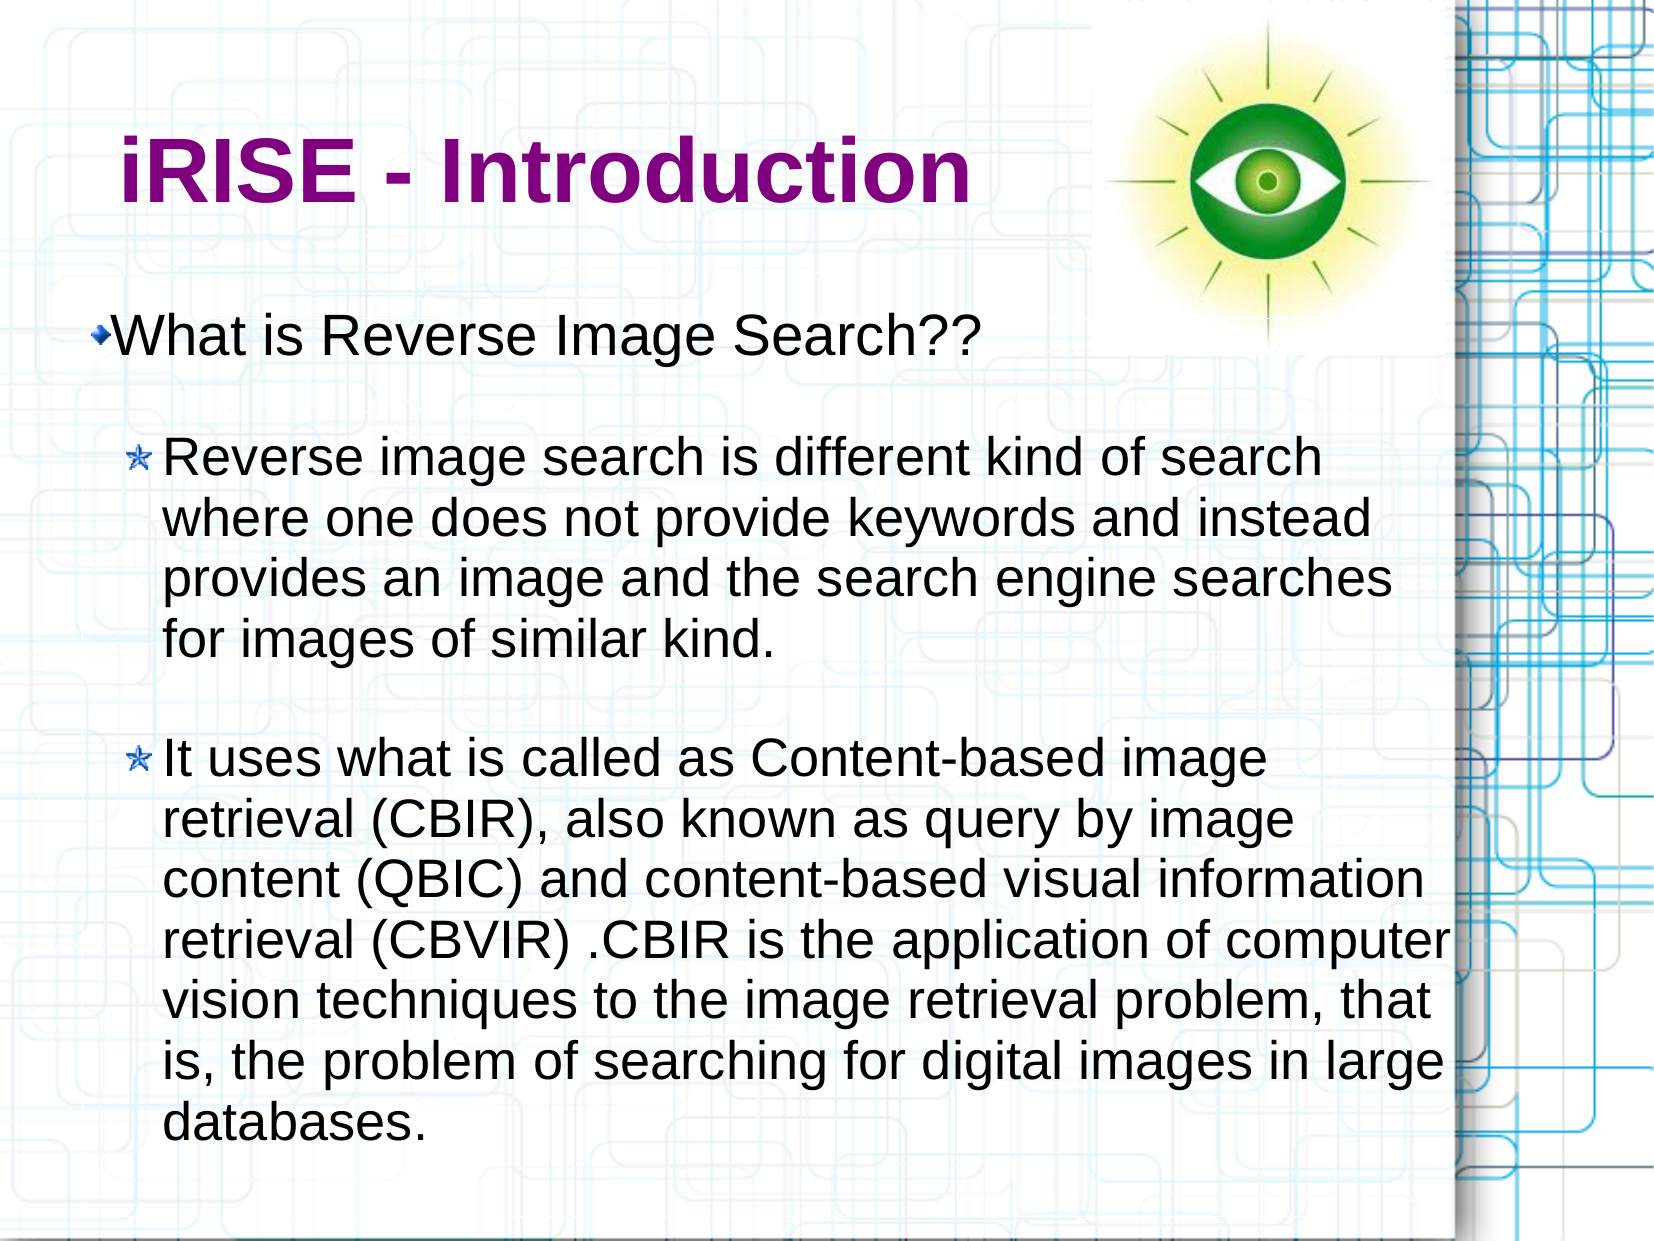

# iRISE - Introduction
What is Reverse Image Search??
Reverse image search is different kind of search where one does not provide keywords and instead provides an image and the search engine searches for images of similar kind.
It uses what is called as Content-based image retrieval (CBIR), also known as query by image content (QBIC) and content-based visual information retrieval (CBVIR) .CBIR is the application of computer vision techniques to the image retrieval problem, that is, the problem of searching for digital images in large databases.